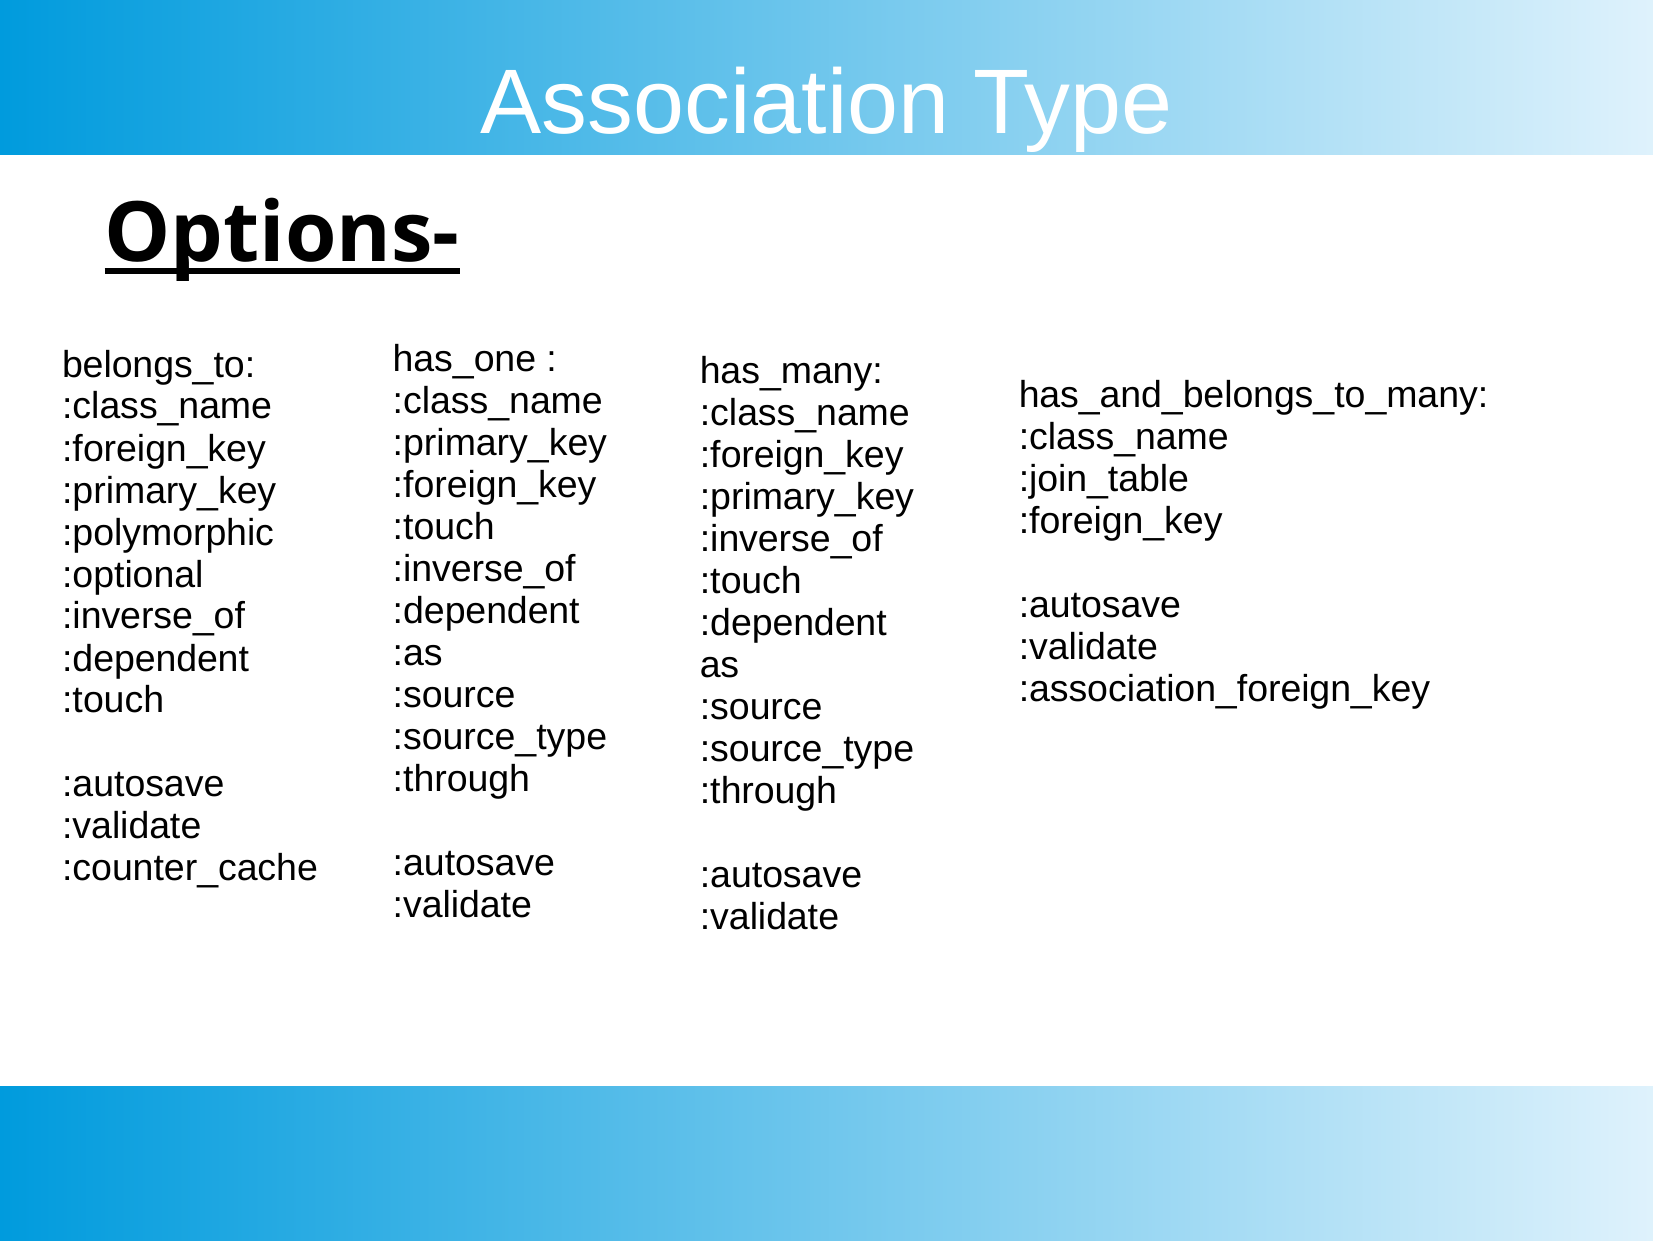

# Association Type
Options-
has_one :
:class_name
:primary_key
:foreign_key
:touch
:inverse_of
:dependent
:as
:source
:source_type
:through
:autosave
:validate
belongs_to:
:class_name
:foreign_key
:primary_key
:polymorphic
:optional
:inverse_of
:dependent
:touch
:autosave
:validate
:counter_cache
has_many:
:class_name
:foreign_key
:primary_key
:inverse_of
:touch
:dependent
as
:source
:source_type
:through
:autosave
:validate
has_and_belongs_to_many:
:class_name
:join_table
:foreign_key
:autosave
:validate
:association_foreign_key